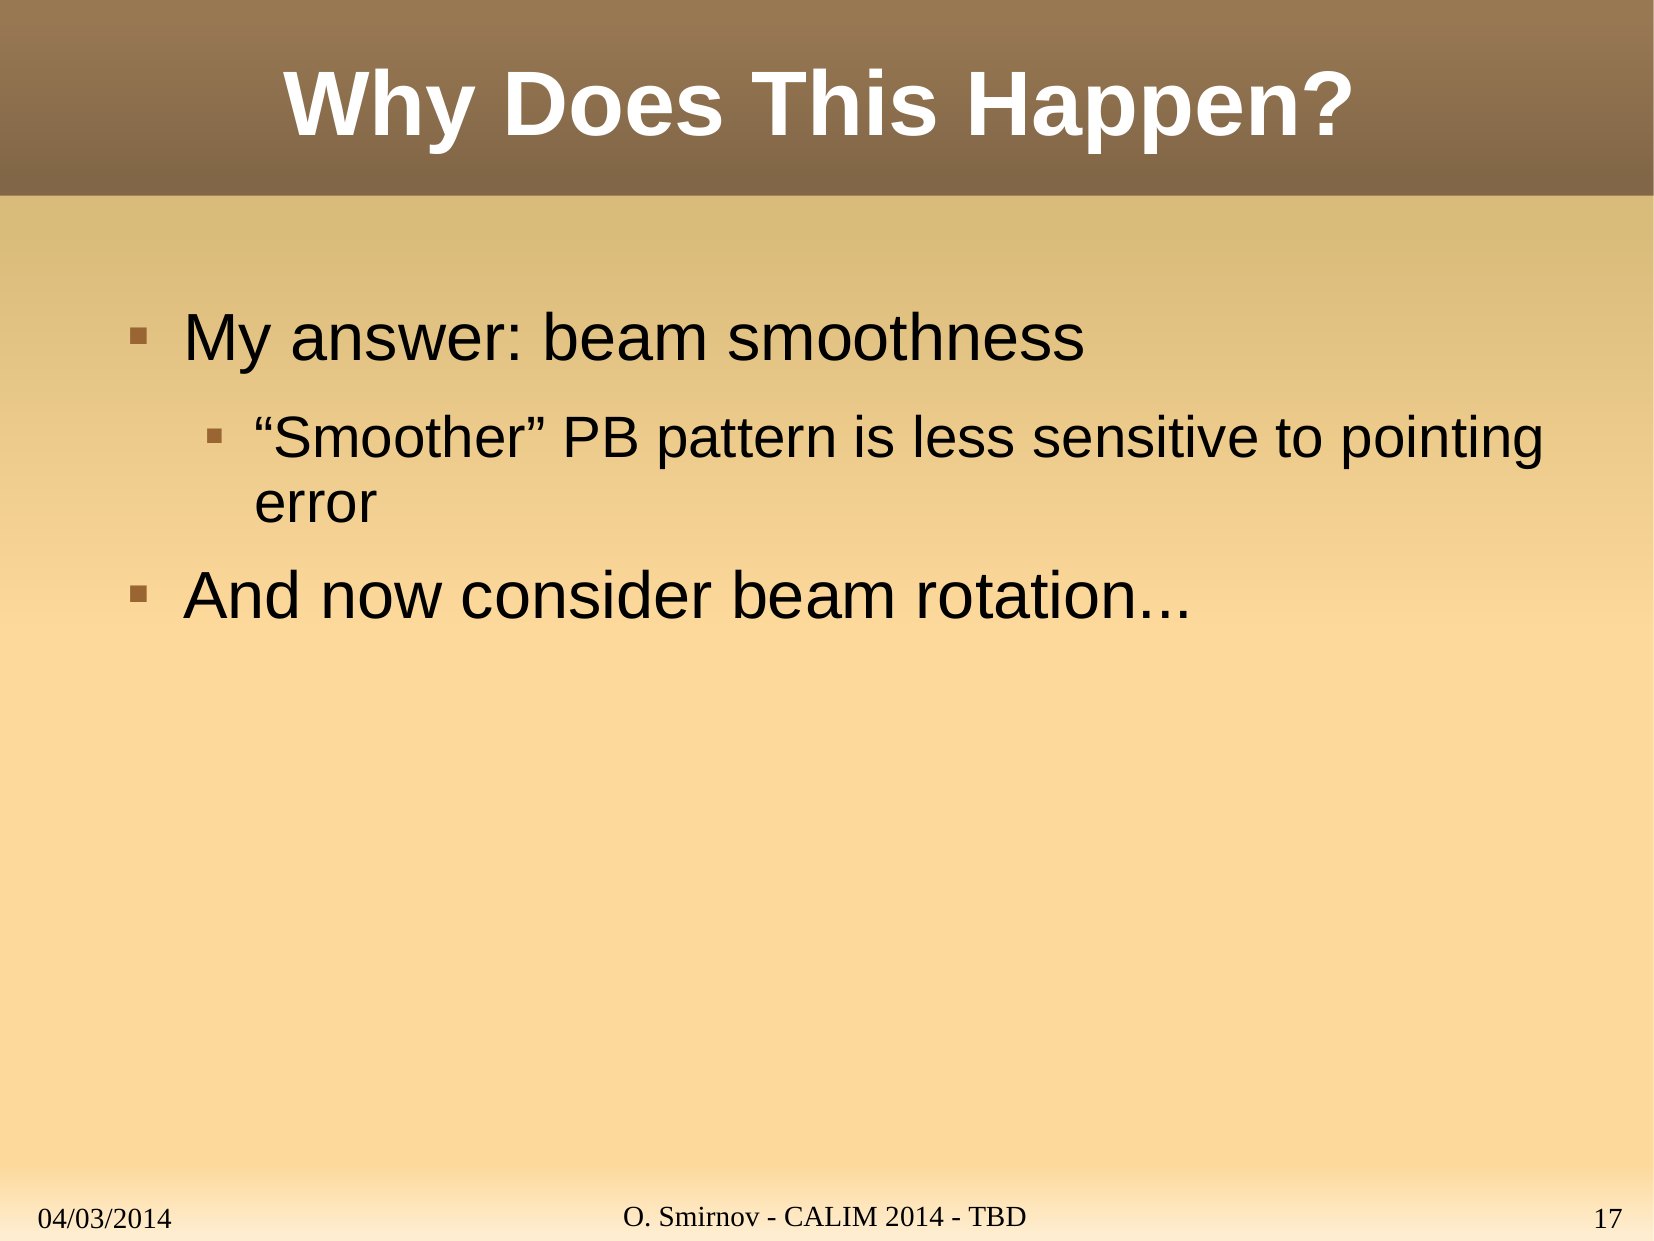

# Why Does This Happen?
My answer: beam smoothness
“Smoother” PB pattern is less sensitive to pointing error
And now consider beam rotation...
O. Smirnov - CALIM 2014 - TBD
04/03/2014
17